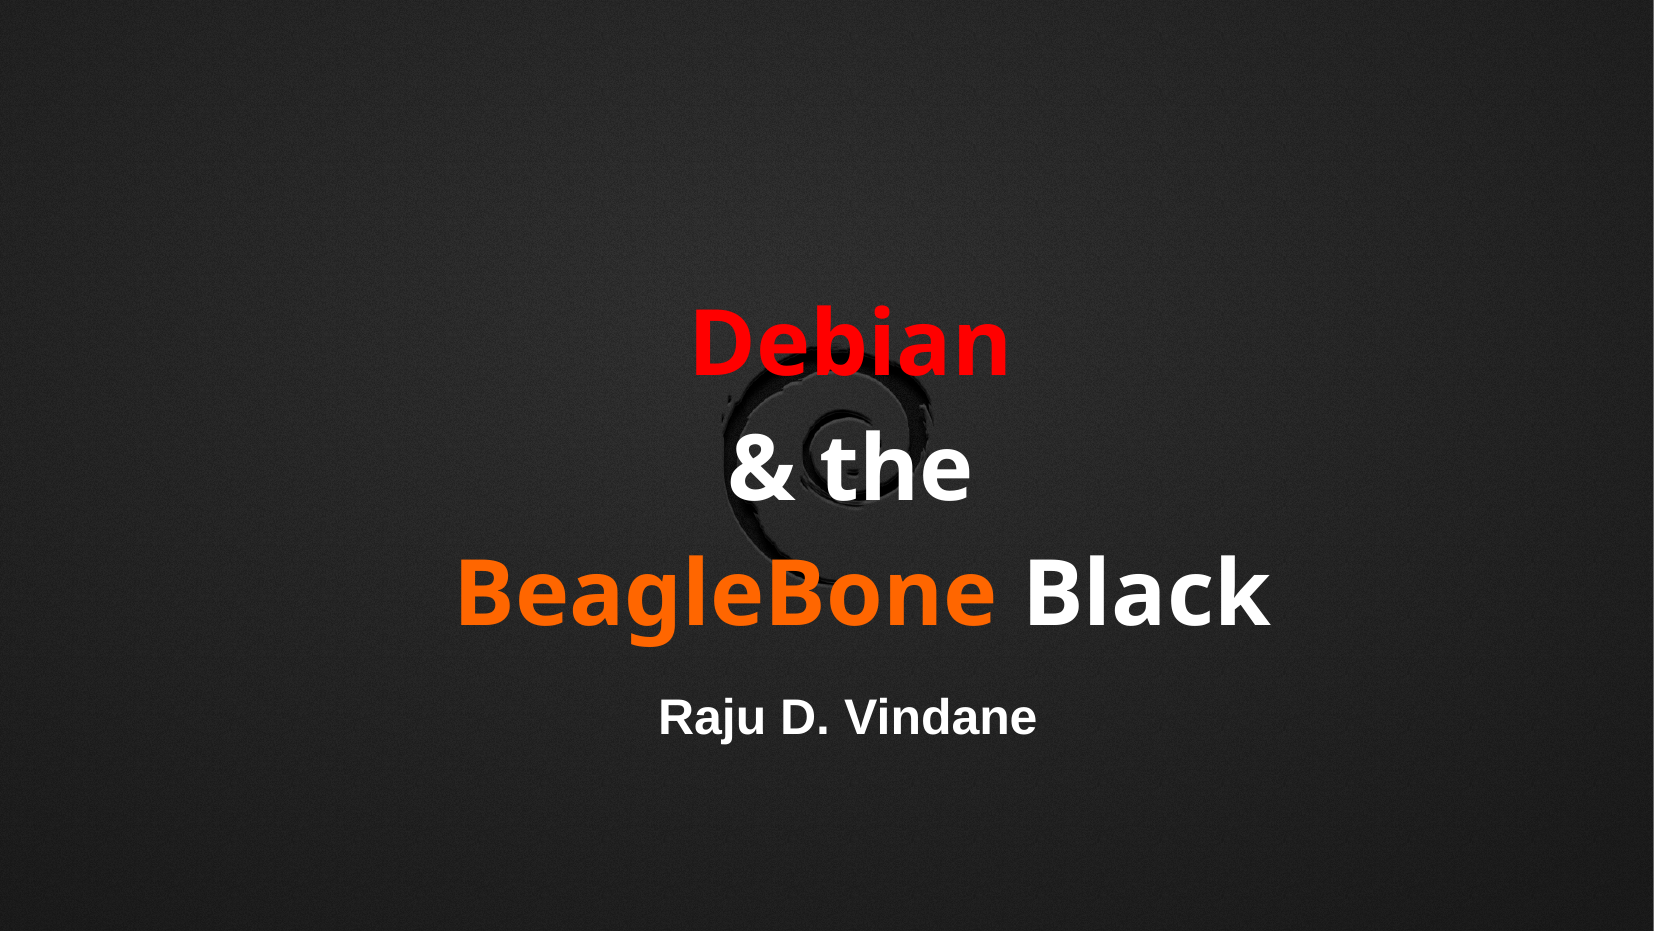

# Debian & the BeagleBone Black
Raju D. Vindane